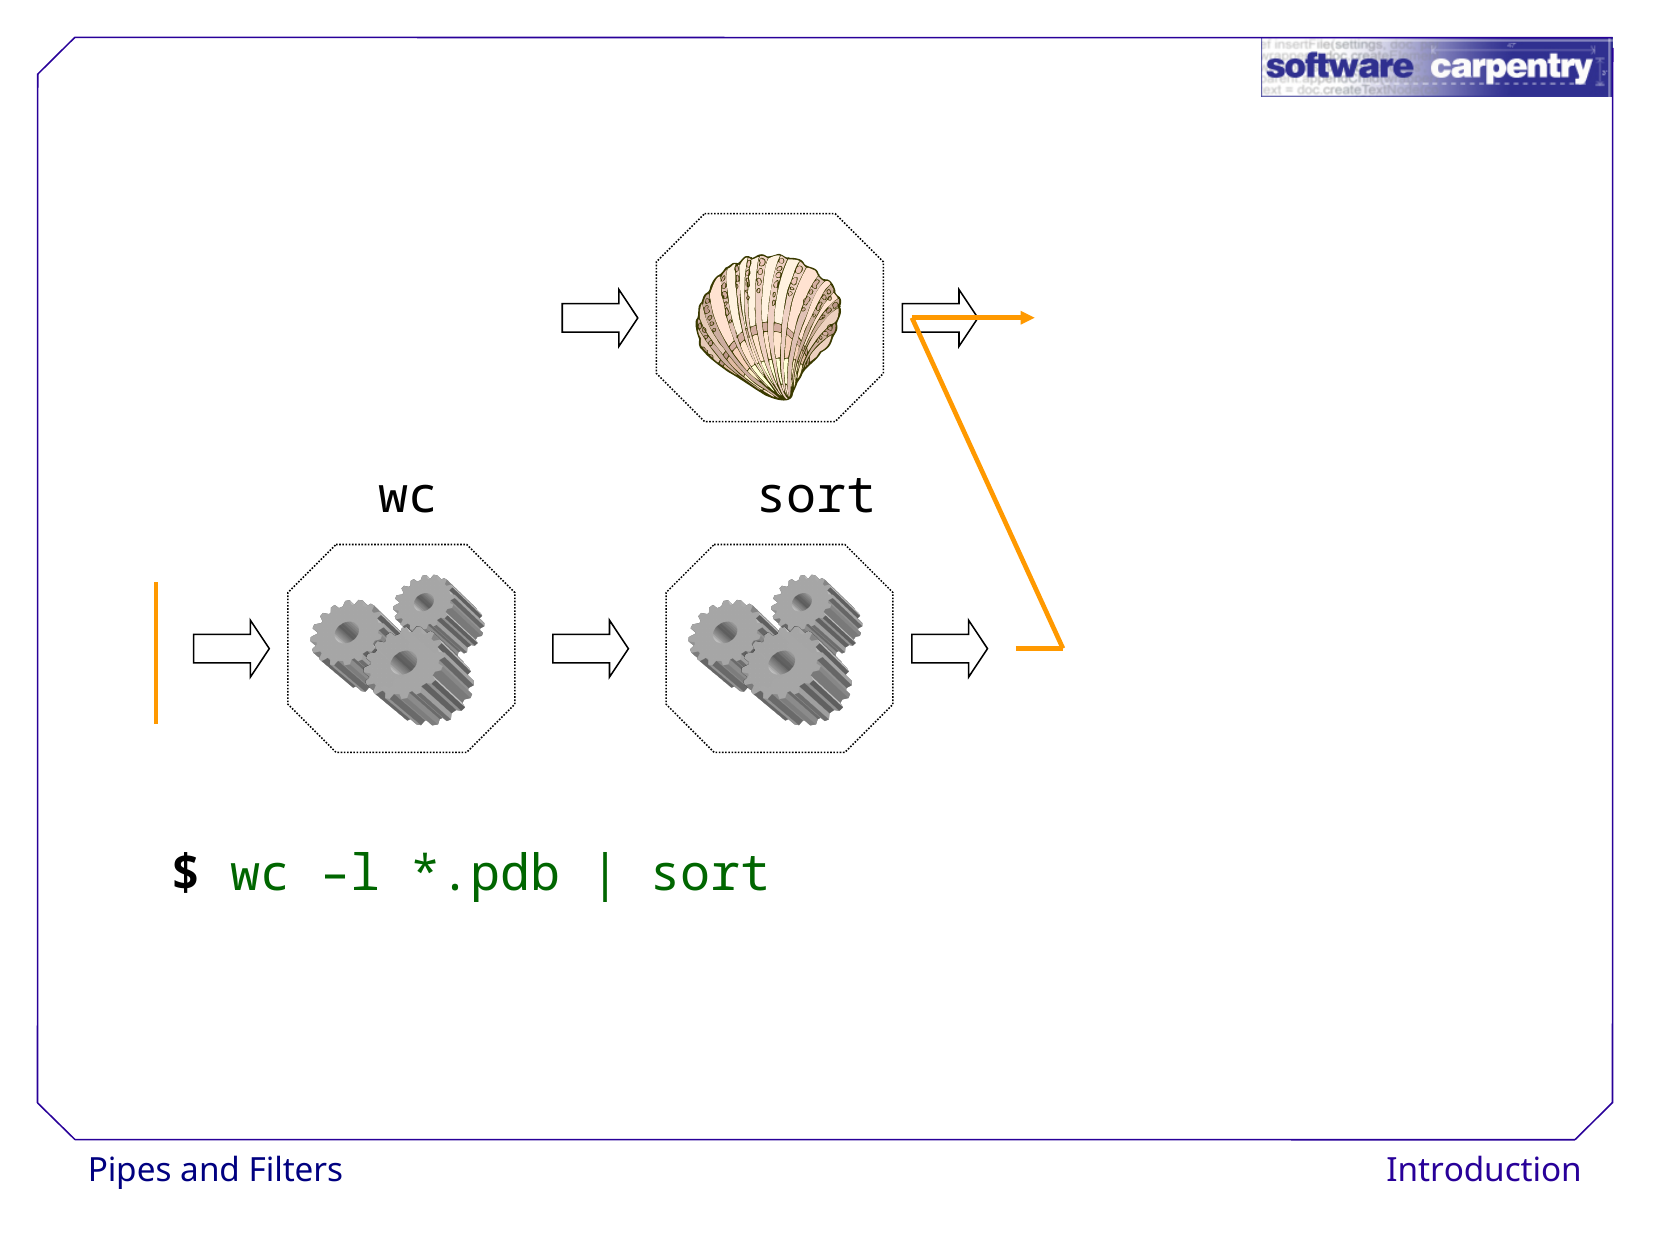

wc
sort
$ wc –l *.pdb | sort